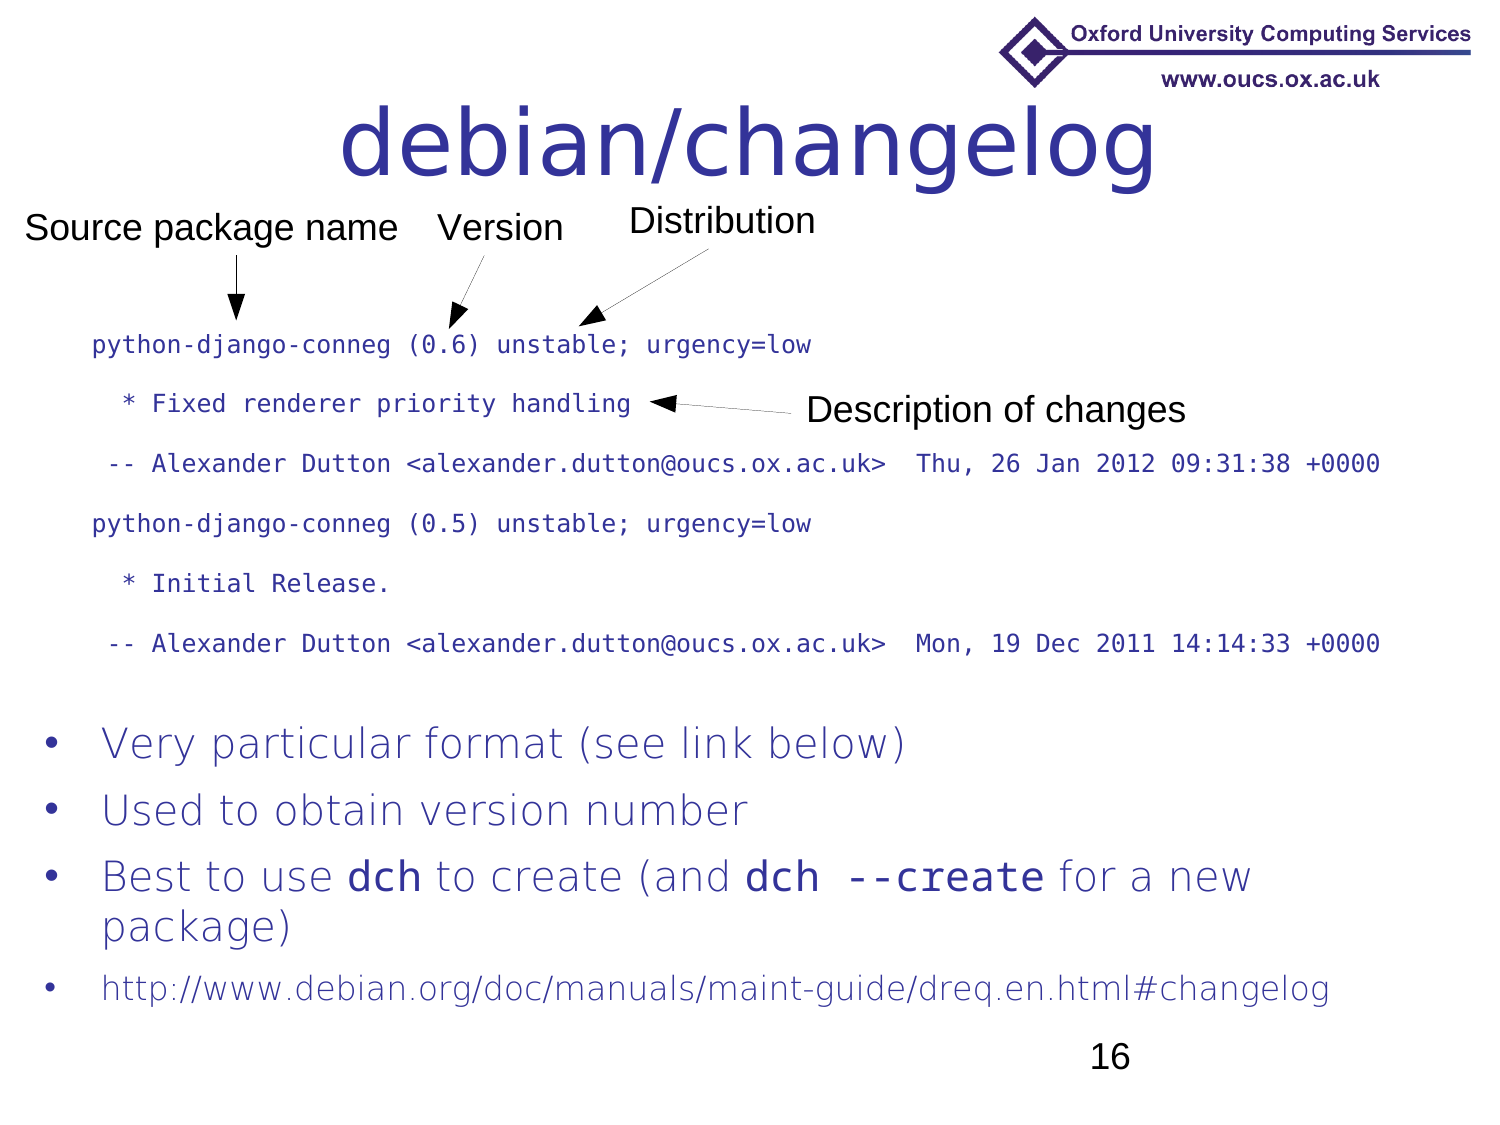

# debian/changelog
Distribution
Source package name
Version
python-django-conneg (0.6) unstable; urgency=low
 * Fixed renderer priority handling
 -- Alexander Dutton <alexander.dutton@oucs.ox.ac.uk> Thu, 26 Jan 2012 09:31:38 +0000
python-django-conneg (0.5) unstable; urgency=low
 * Initial Release.
 -- Alexander Dutton <alexander.dutton@oucs.ox.ac.uk> Mon, 19 Dec 2011 14:14:33 +0000
Description of changes
Very particular format (see link below)
Used to obtain version number
Best to use dch to create (and dch --create for a new package)
http://www.debian.org/doc/manuals/maint-guide/dreq.en.html#changelog
16